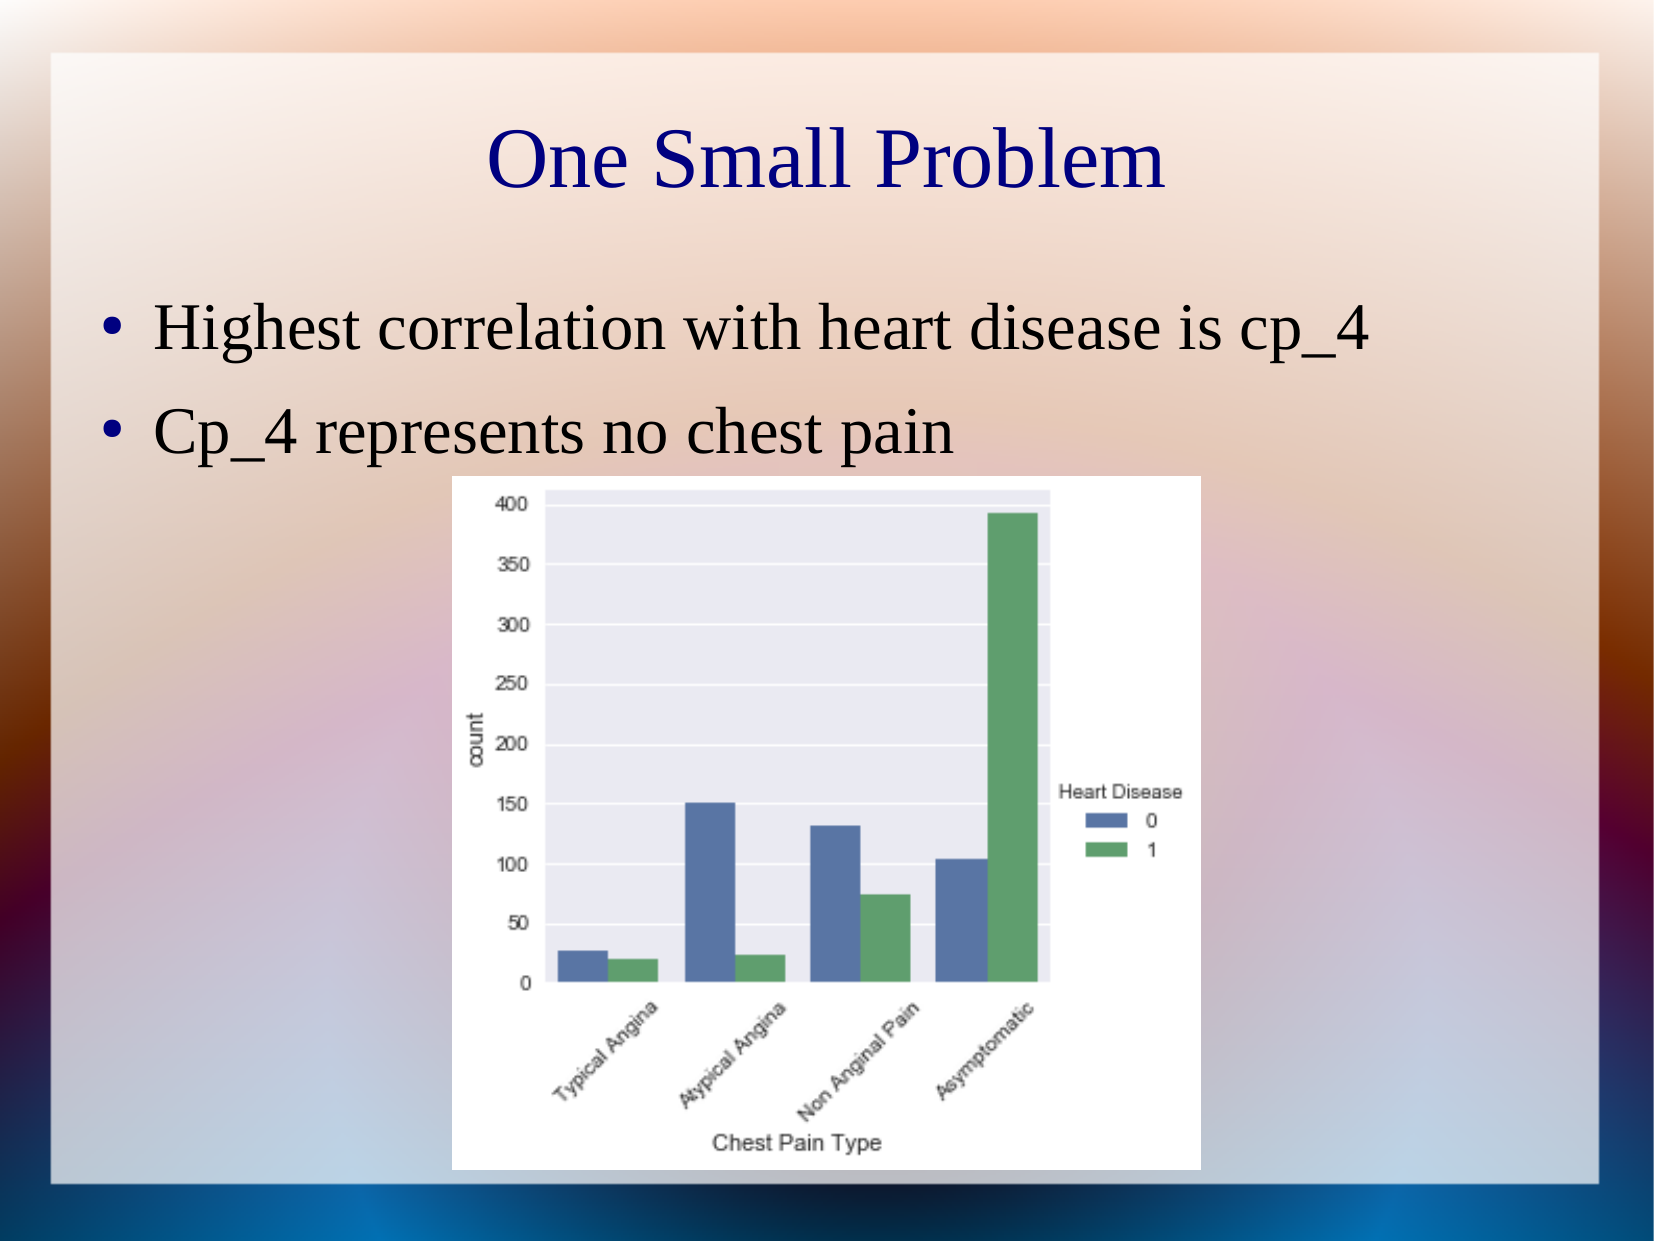

# One Small Problem
Highest correlation with heart disease is cp_4
Cp_4 represents no chest pain